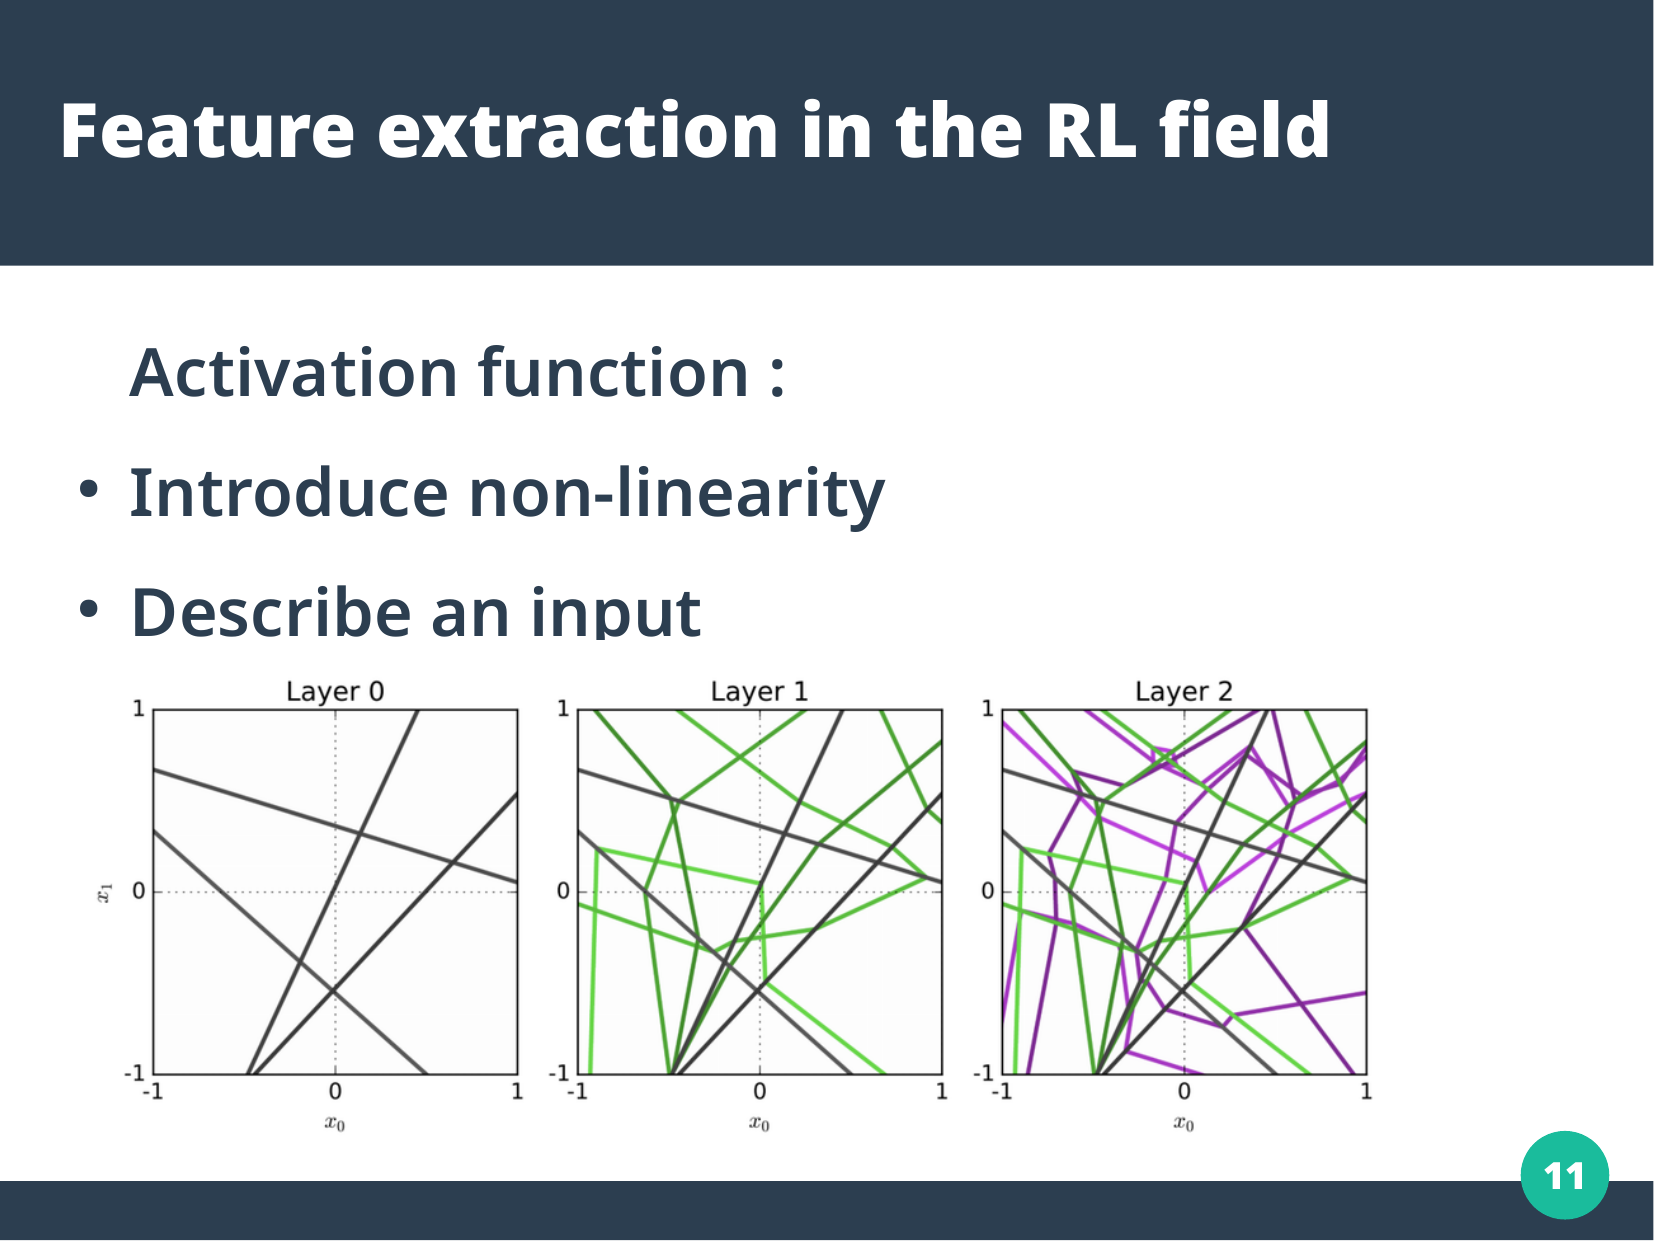

# Feature extraction in the RL field
Activation function :
Introduce non-linearity
Describe an input
11